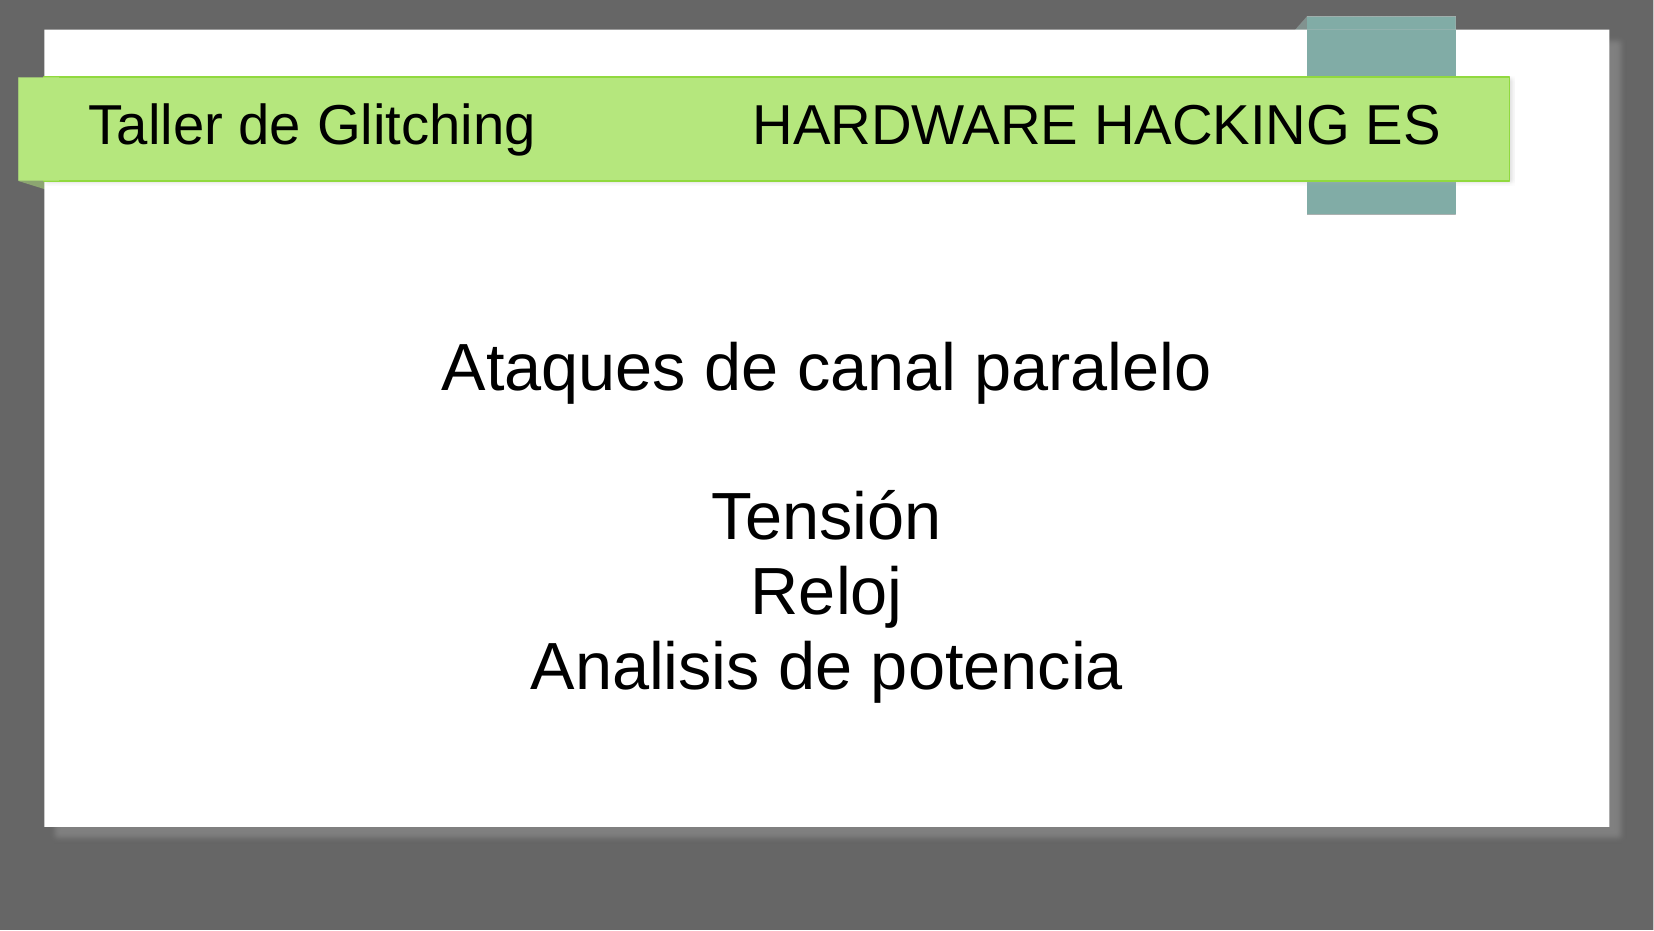

# Taller de Glitching 			HARDWARE HACKING ES
Ataques de canal paralelo
Tensión
Reloj
Analisis de potencia